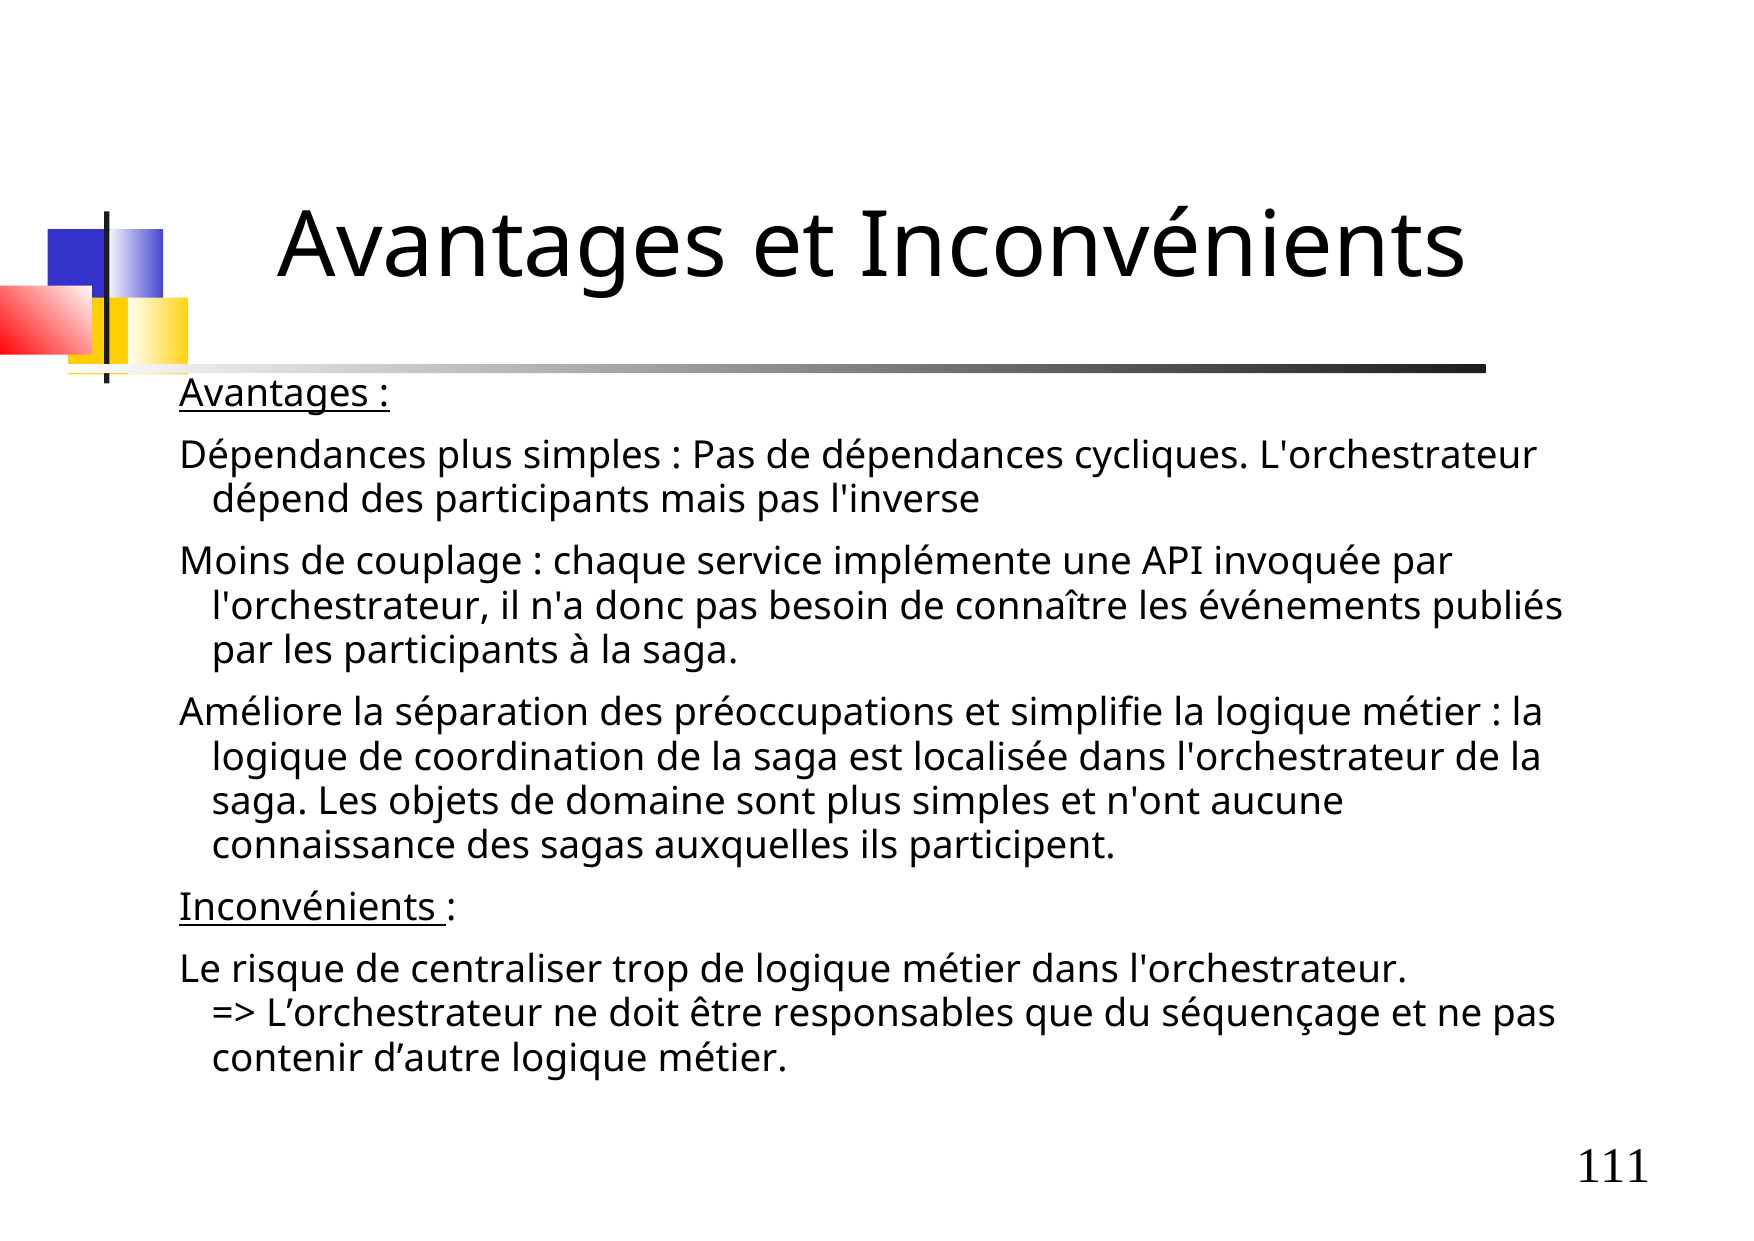

# Avantages et Inconvénients
Avantages :
Dépendances plus simples : Pas de dépendances cycliques. L'orchestrateur dépend des participants mais pas l'inverse
Moins de couplage : chaque service implémente une API invoquée par l'orchestrateur, il n'a donc pas besoin de connaître les événements publiés par les participants à la saga.
Améliore la séparation des préoccupations et simplifie la logique métier : la logique de coordination de la saga est localisée dans l'orchestrateur de la saga. Les objets de domaine sont plus simples et n'ont aucune connaissance des sagas auxquelles ils participent.
Inconvénients :
Le risque de centraliser trop de logique métier dans l'orchestrateur.
=> L’orchestrateur ne doit être responsables que du séquençage et ne pas contenir d’autre logique métier.